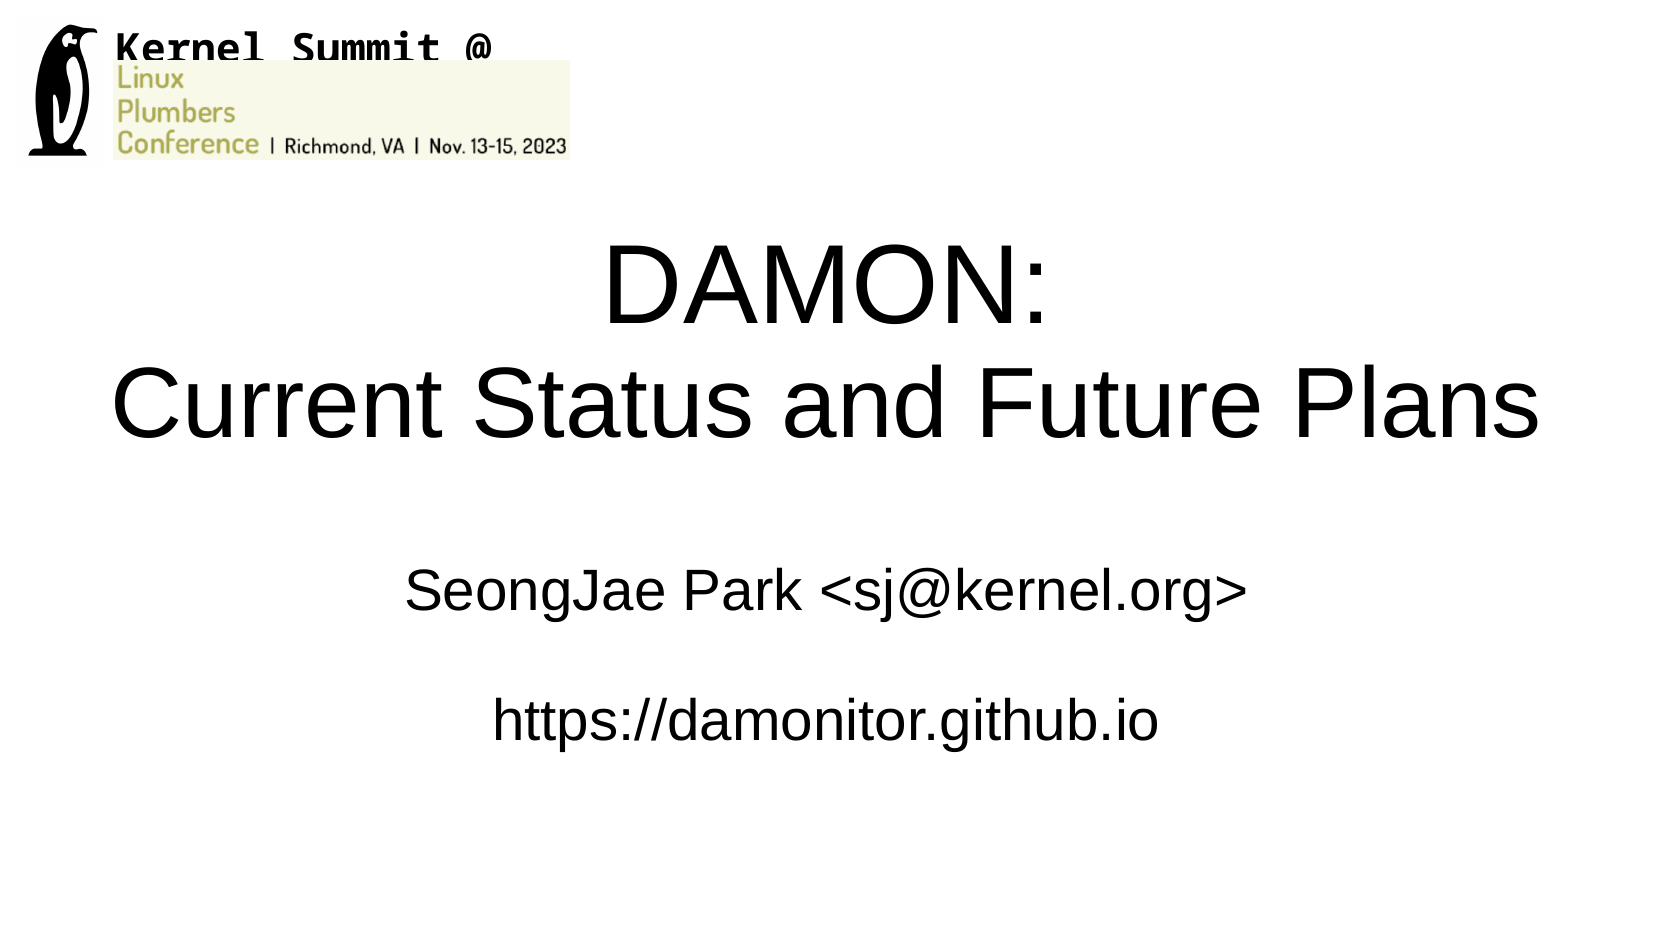

# DAMON:
Current Status and Future Plans
SeongJae Park <sj@kernel.org>
https://damonitor.github.io
Kernel Summit @